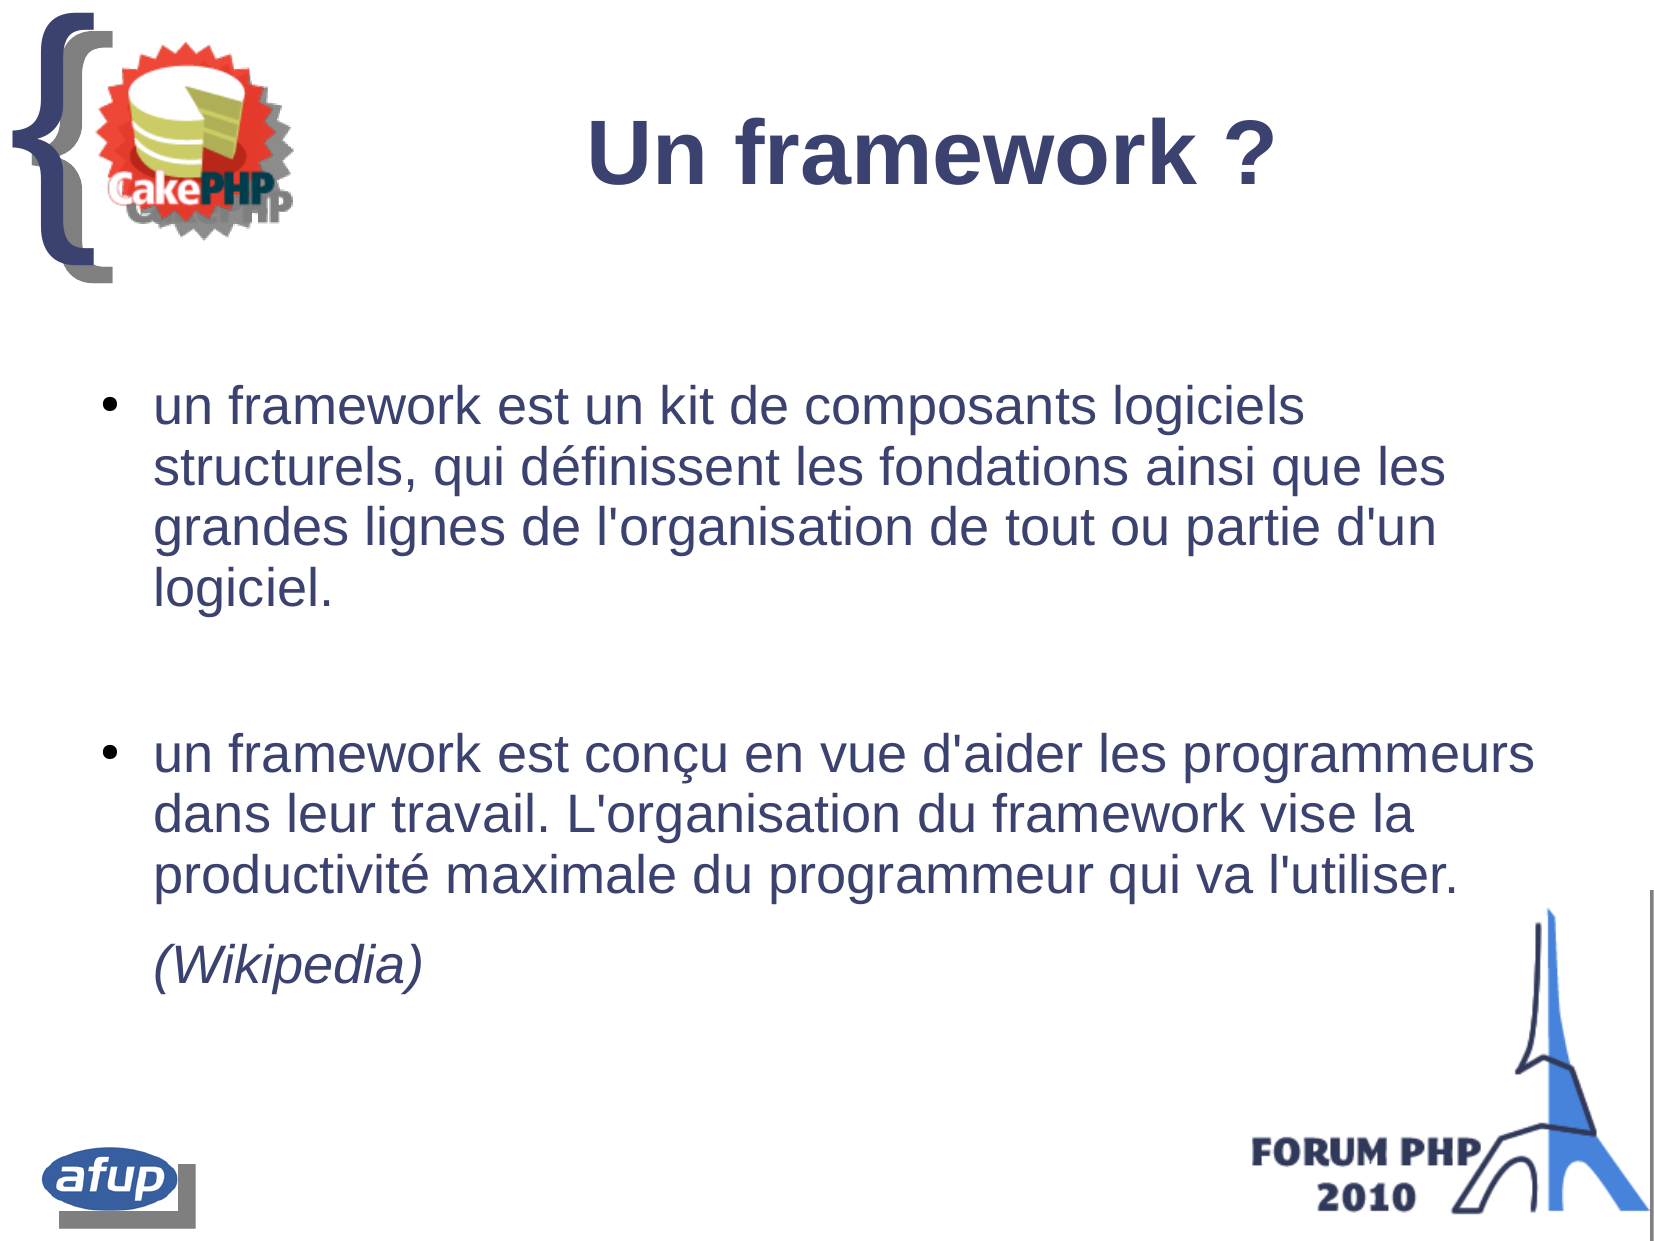

# Un framework ?
un framework est un kit de composants logiciels structurels, qui définissent les fondations ainsi que les grandes lignes de l'organisation de tout ou partie d'un logiciel.
un framework est conçu en vue d'aider les programmeurs dans leur travail. L'organisation du framework vise la productivité maximale du programmeur qui va l'utiliser.
(Wikipedia)